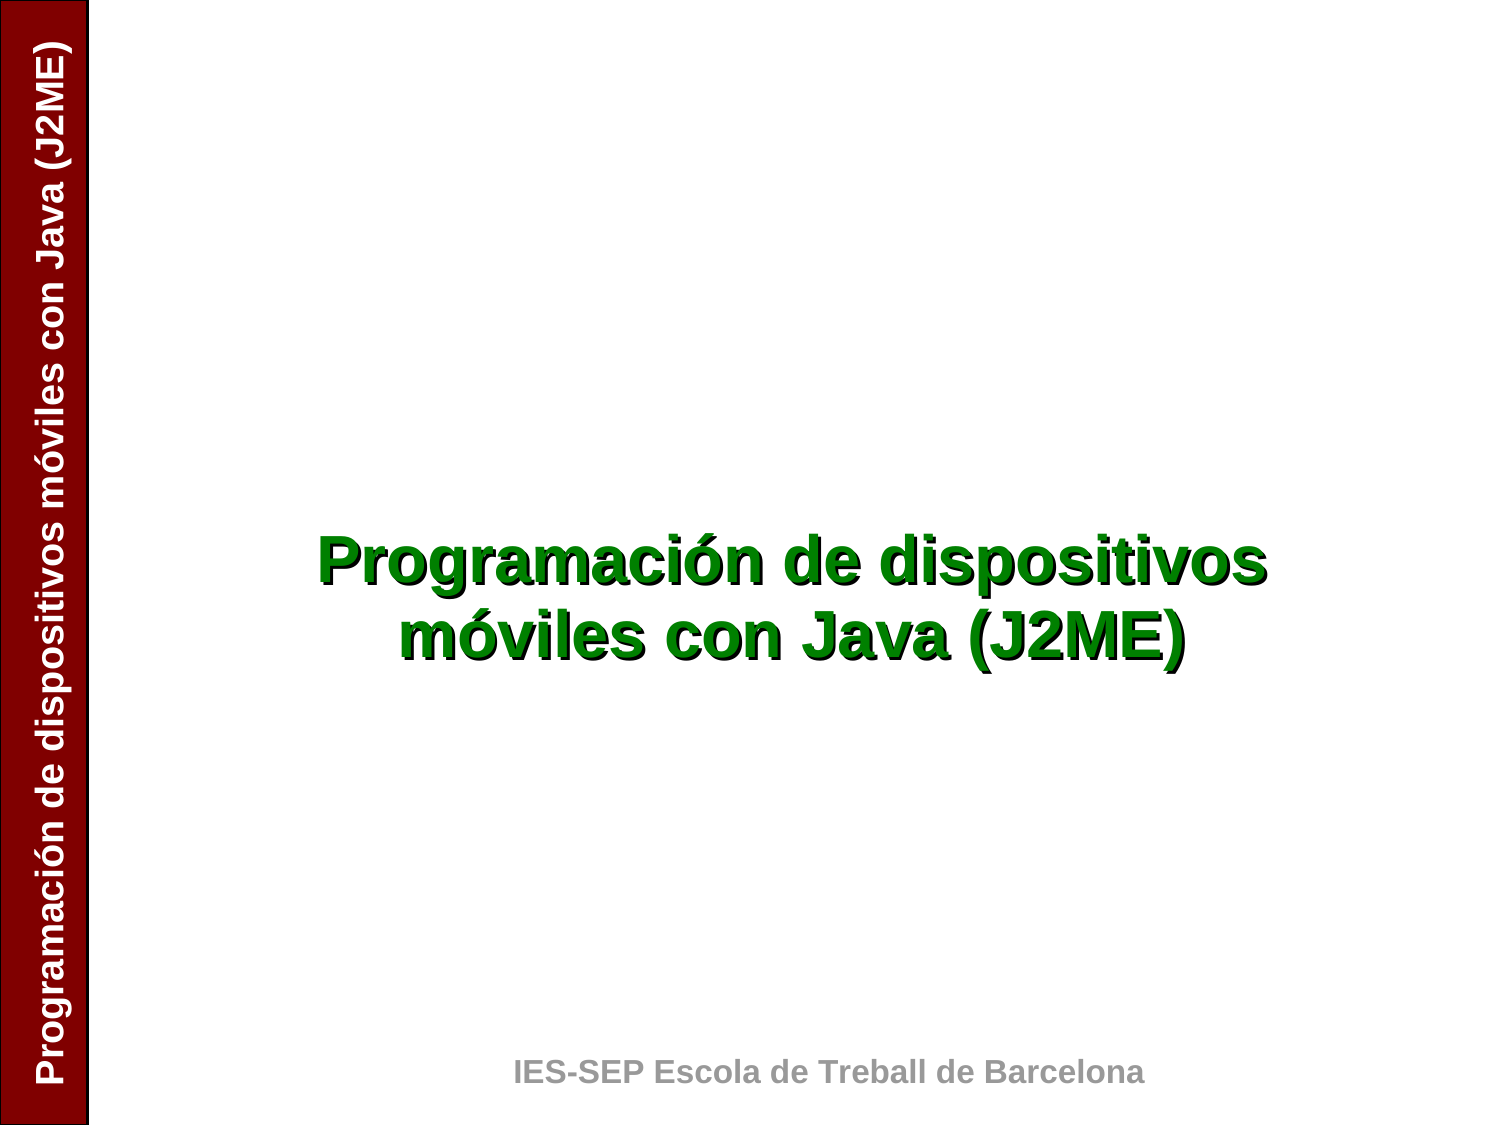

#
Programación de dispositivos
móviles con Java (J2ME)